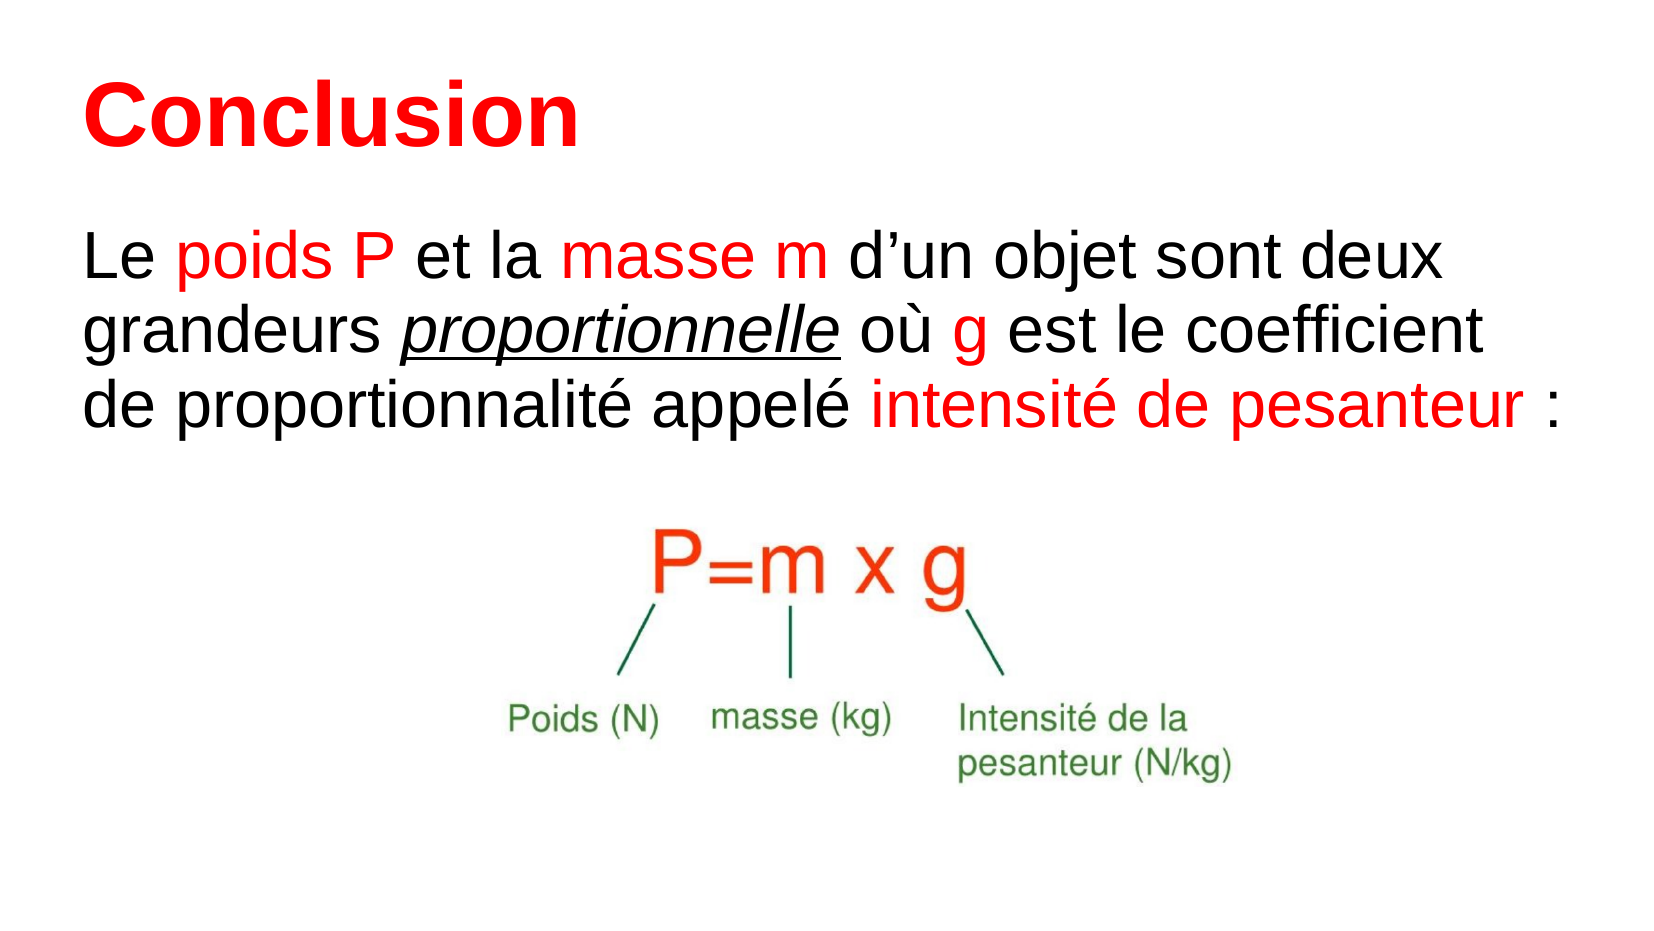

# Conclusion
Le poids P et la masse m d’un objet sont deux grandeurs proportionnelle où g est le coefficient de proportionnalité appelé intensité de pesanteur :